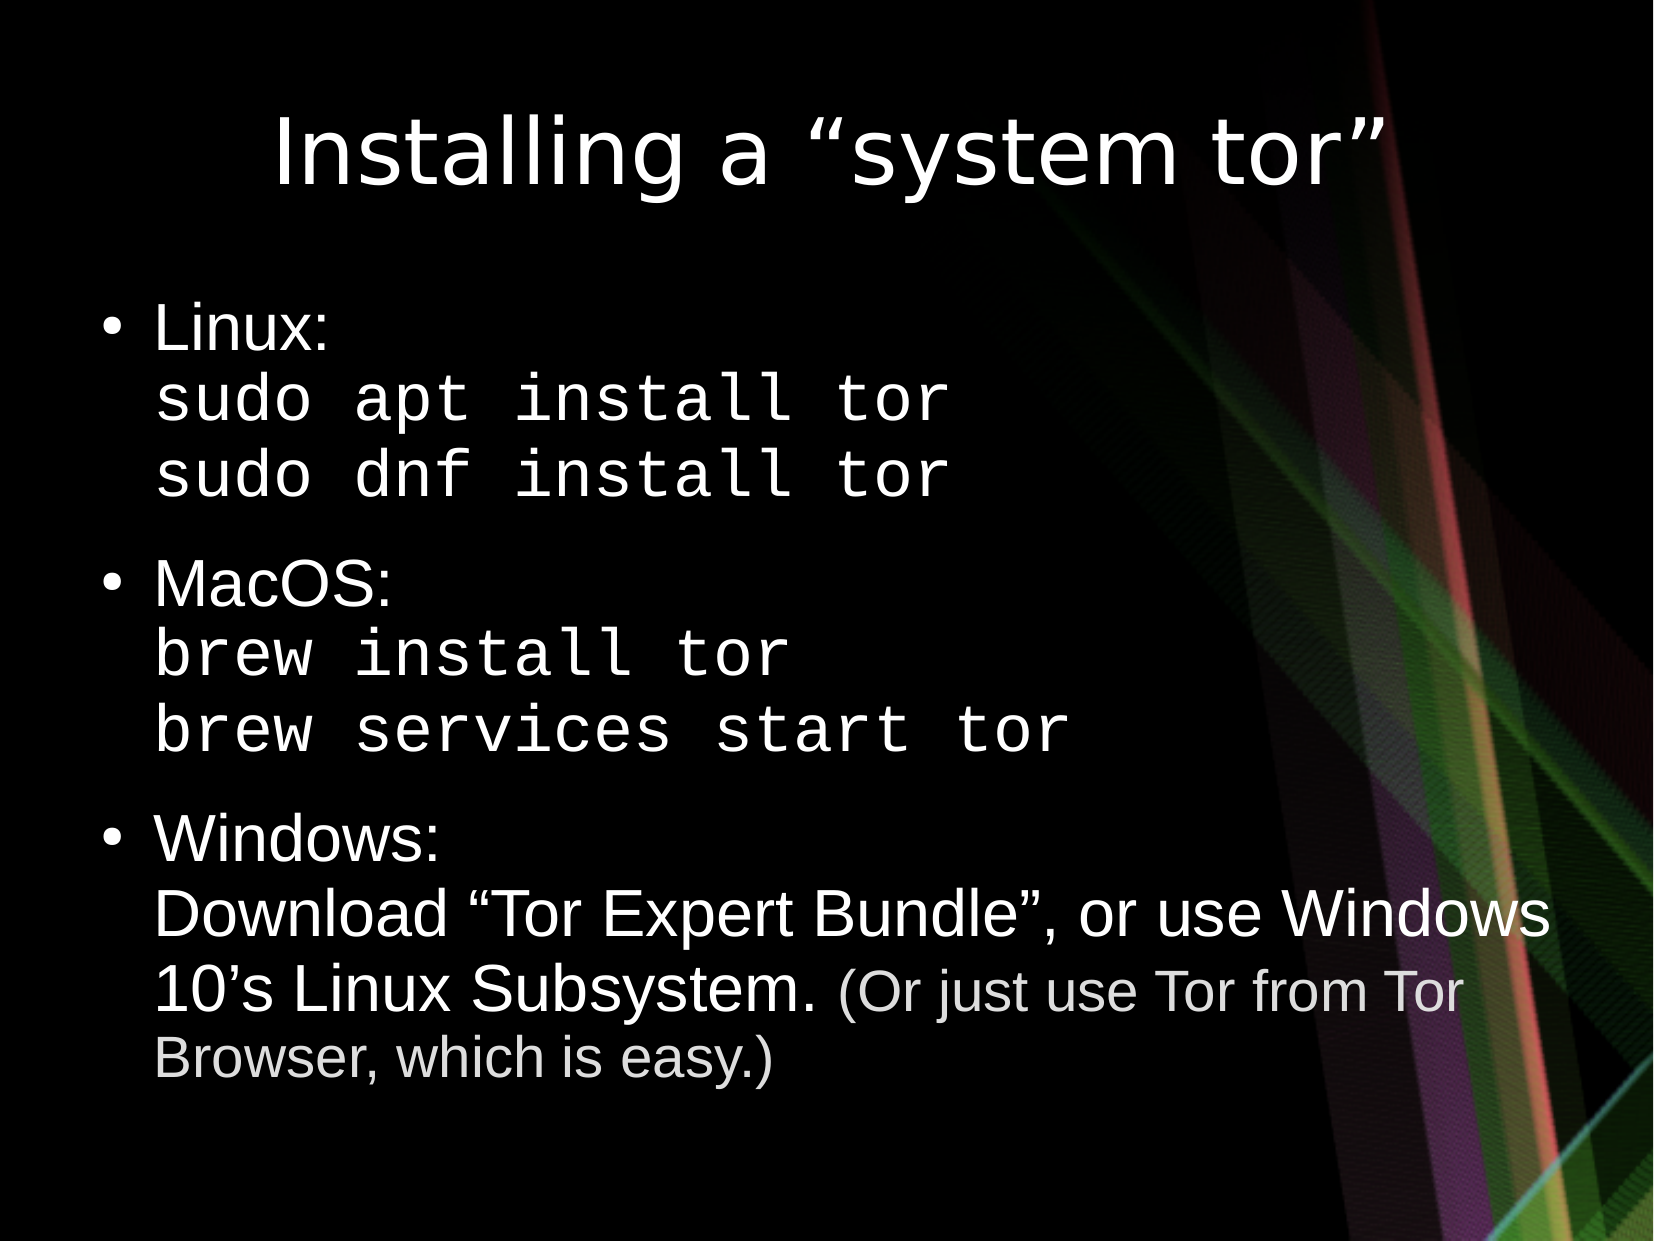

# Installing a “system tor”
Linux:
sudo apt install tor
sudo dnf install tor
MacOS:
brew install tor
brew services start tor
Windows:
Download “Tor Expert Bundle”, or use Windows 10’s Linux Subsystem. (Or just use Tor from Tor Browser, which is easy.)